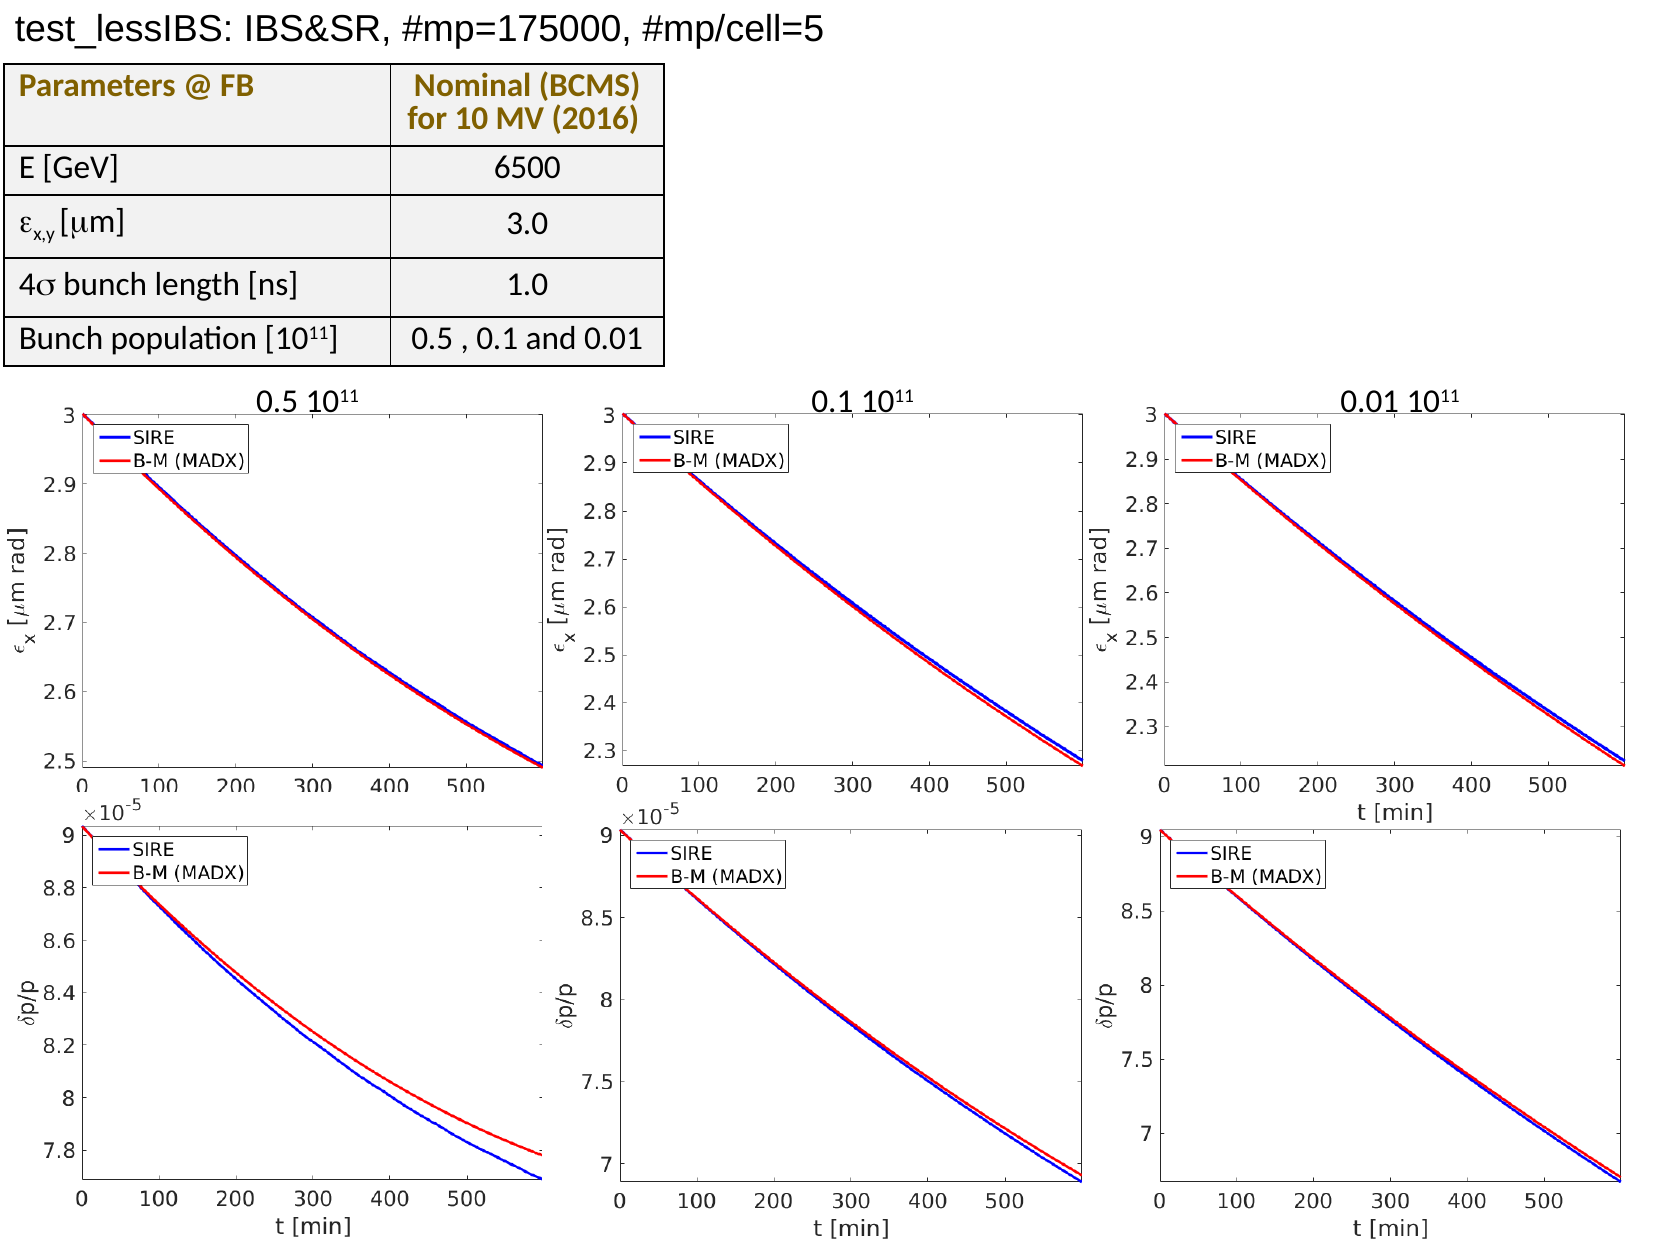

test_lessIBS: IBS&SR, #mp=175000, #mp/cell=5
| Parameters @ FB | Nominal (BCMS) for 10 MV (2016) |
| --- | --- |
| E [GeV] | 6500 |
| ex,y [mm] | 3.0 |
| 4s bunch length [ns] | 1.0 |
| Bunch population [1011] | 0.5 , 0.1 and 0.01 |
0.5 1011
0.1 1011
0.01 1011